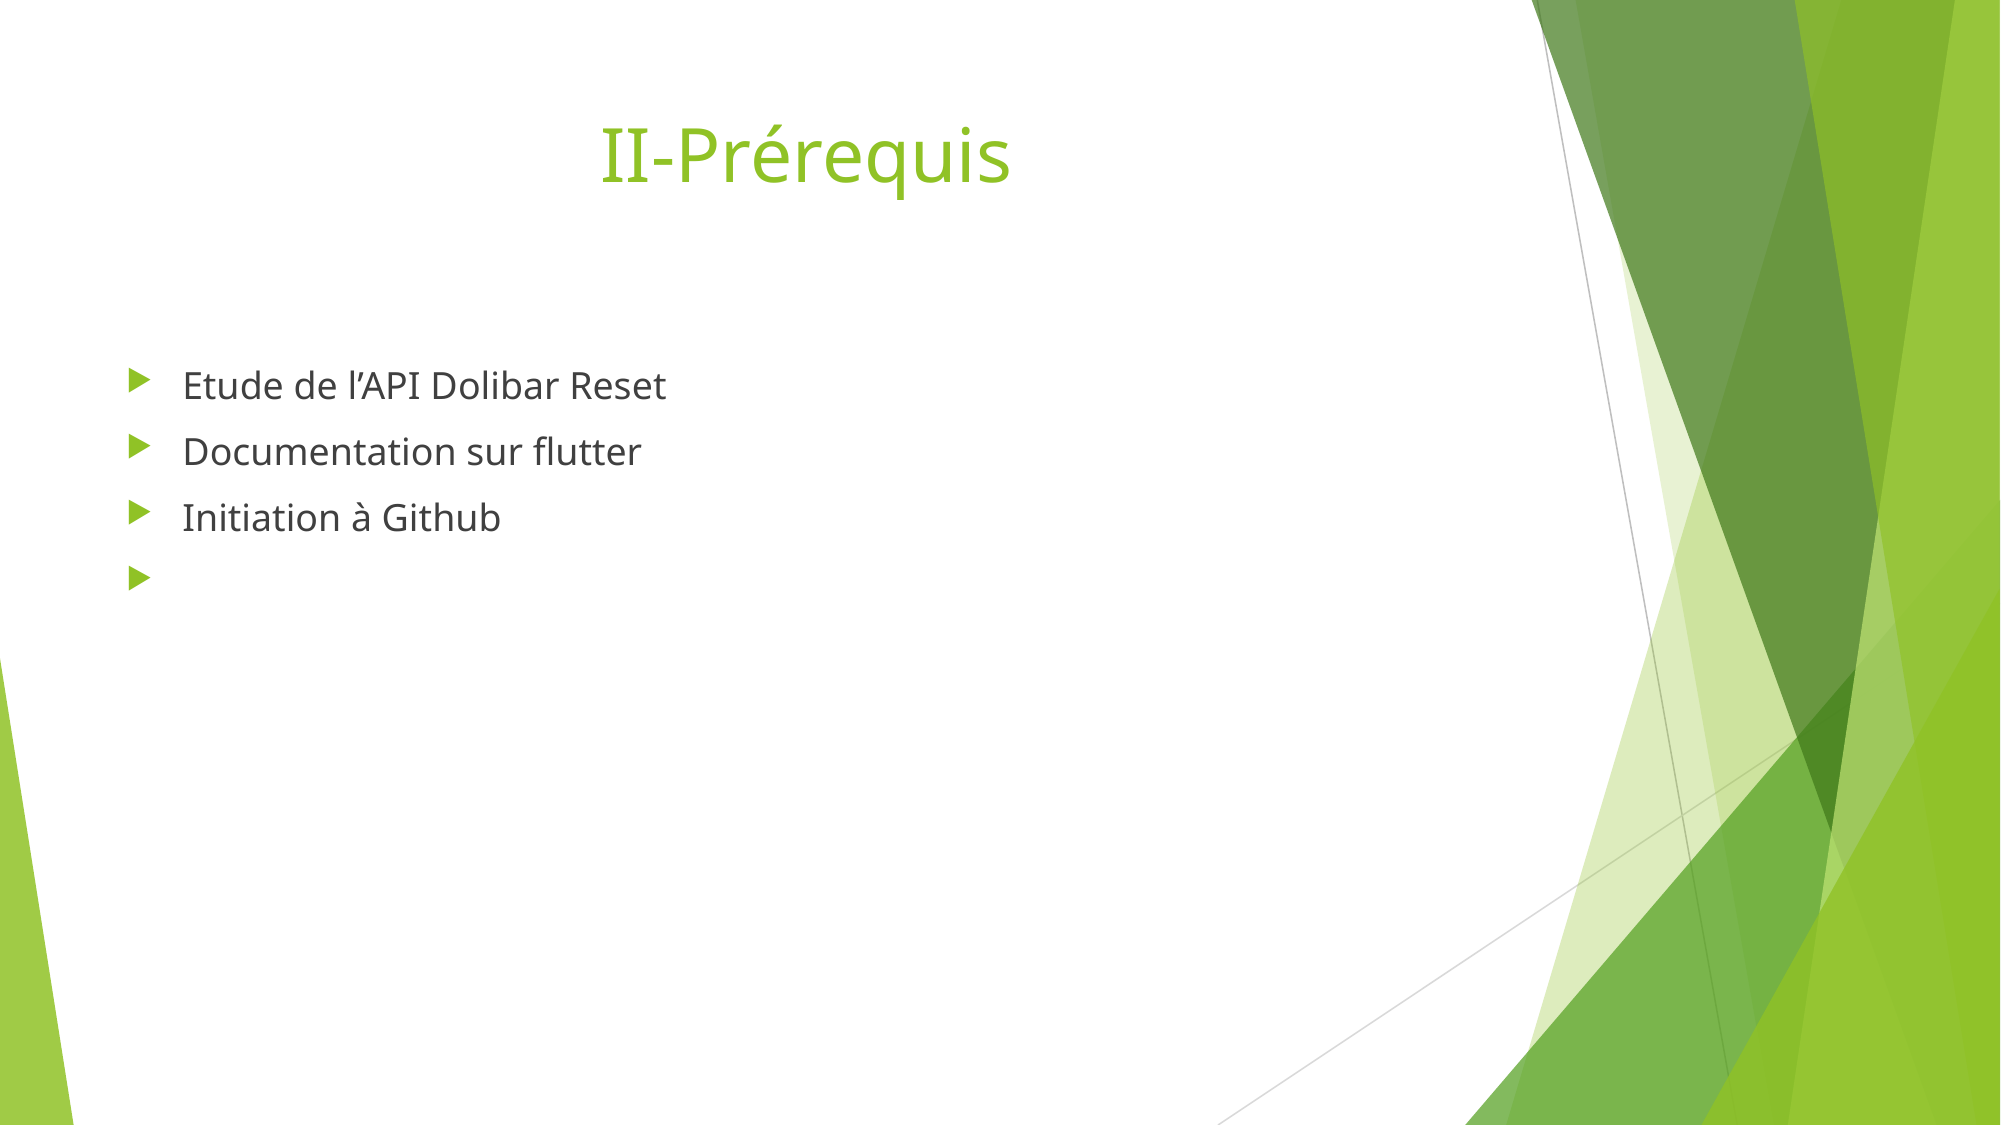

# II-Prérequis
Etude de l’API Dolibar Reset
Documentation sur flutter
Initiation à Github